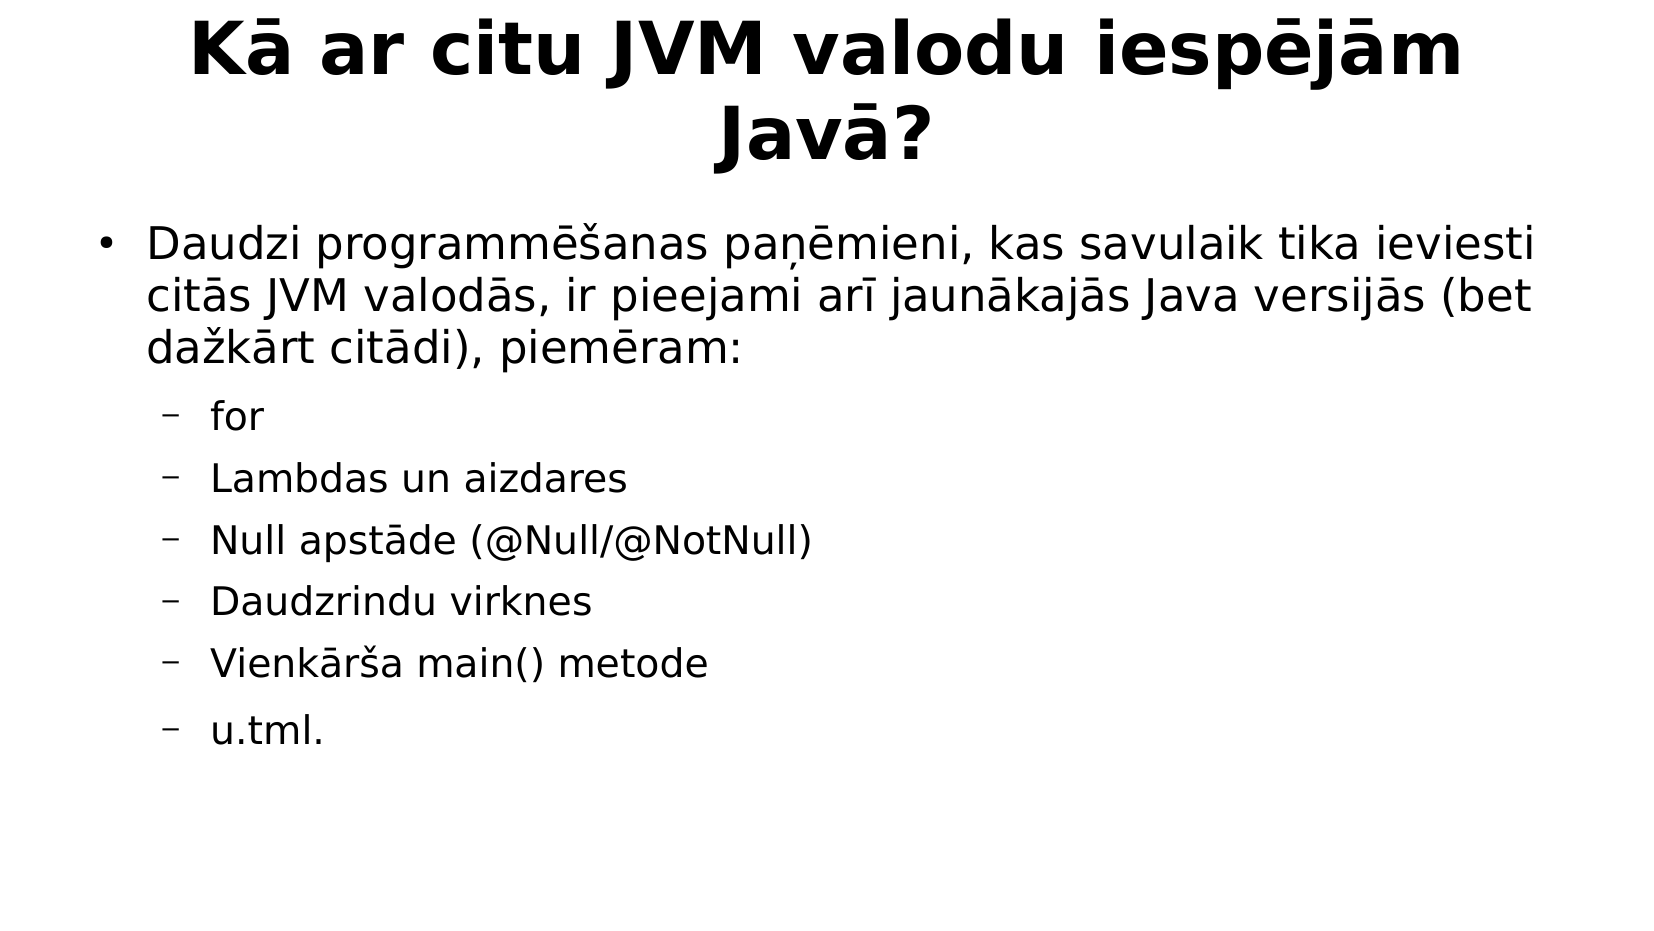

# Kā ar citu JVM valodu iespējām Javā?
Daudzi programmēšanas paņēmieni, kas savulaik tika ieviesti citās JVM valodās, ir pieejami arī jaunākajās Java versijās (bet dažkārt citādi), piemēram:
for
Lambdas un aizdares
Null apstāde (@Null/@NotNull)
Daudzrindu virknes
Vienkārša main() metode
u.tml.